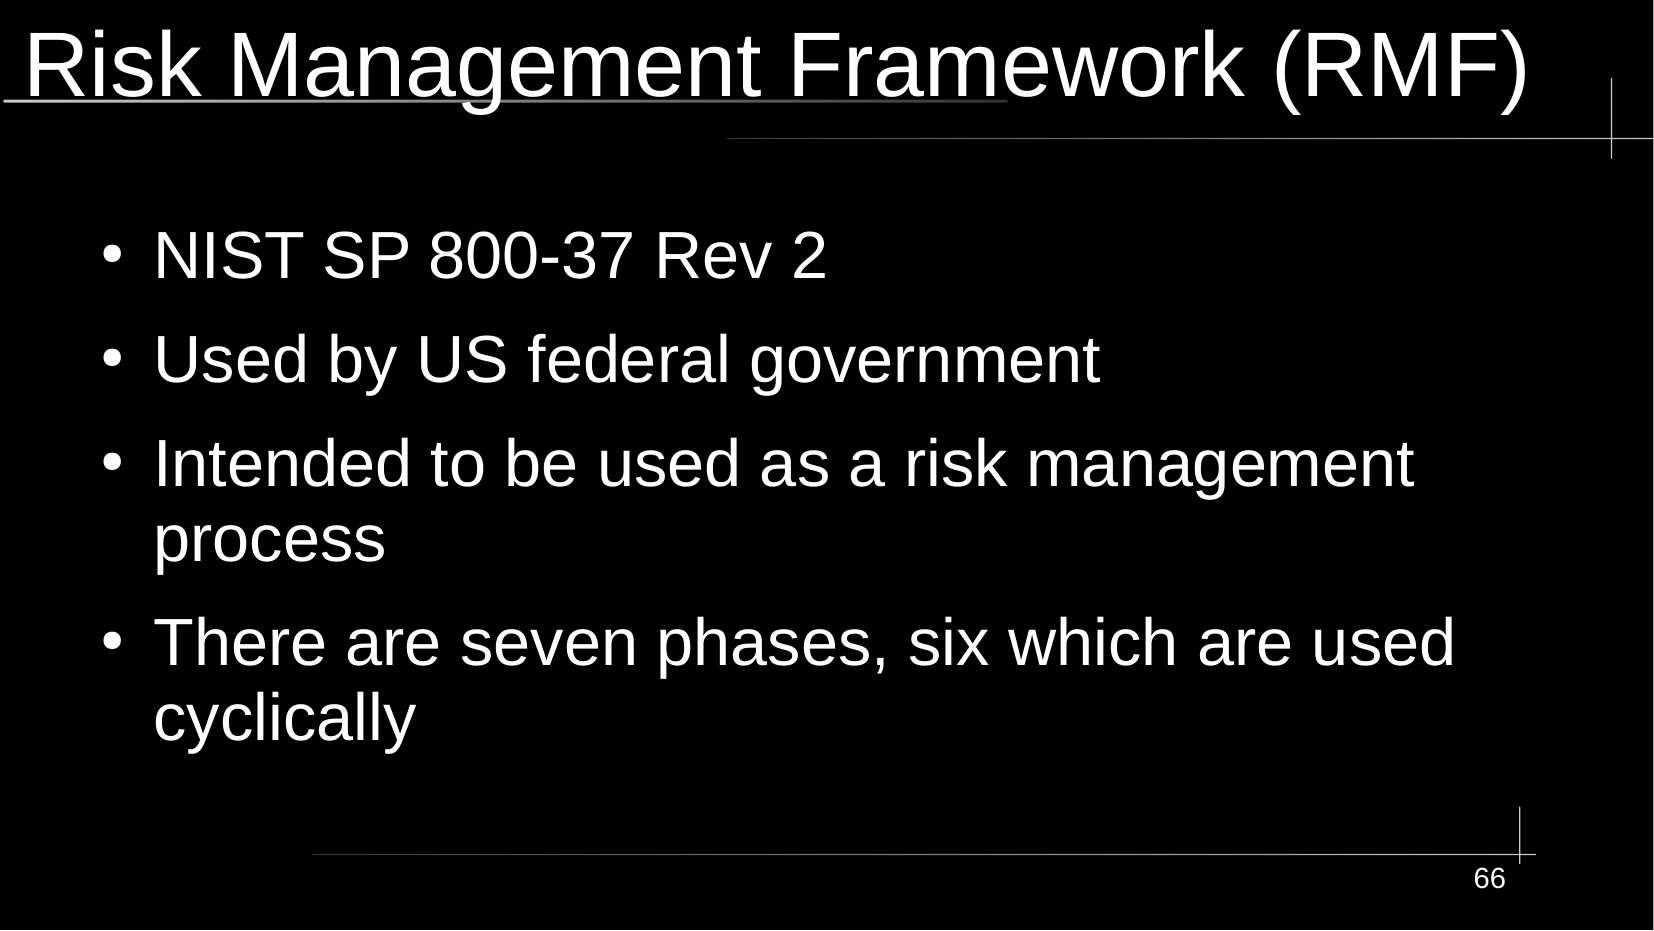

# Risk Management Framework (RMF)
NIST SP 800-37 Rev 2
Used by US federal government
Intended to be used as a risk management process
There are seven phases, six which are used cyclically
66